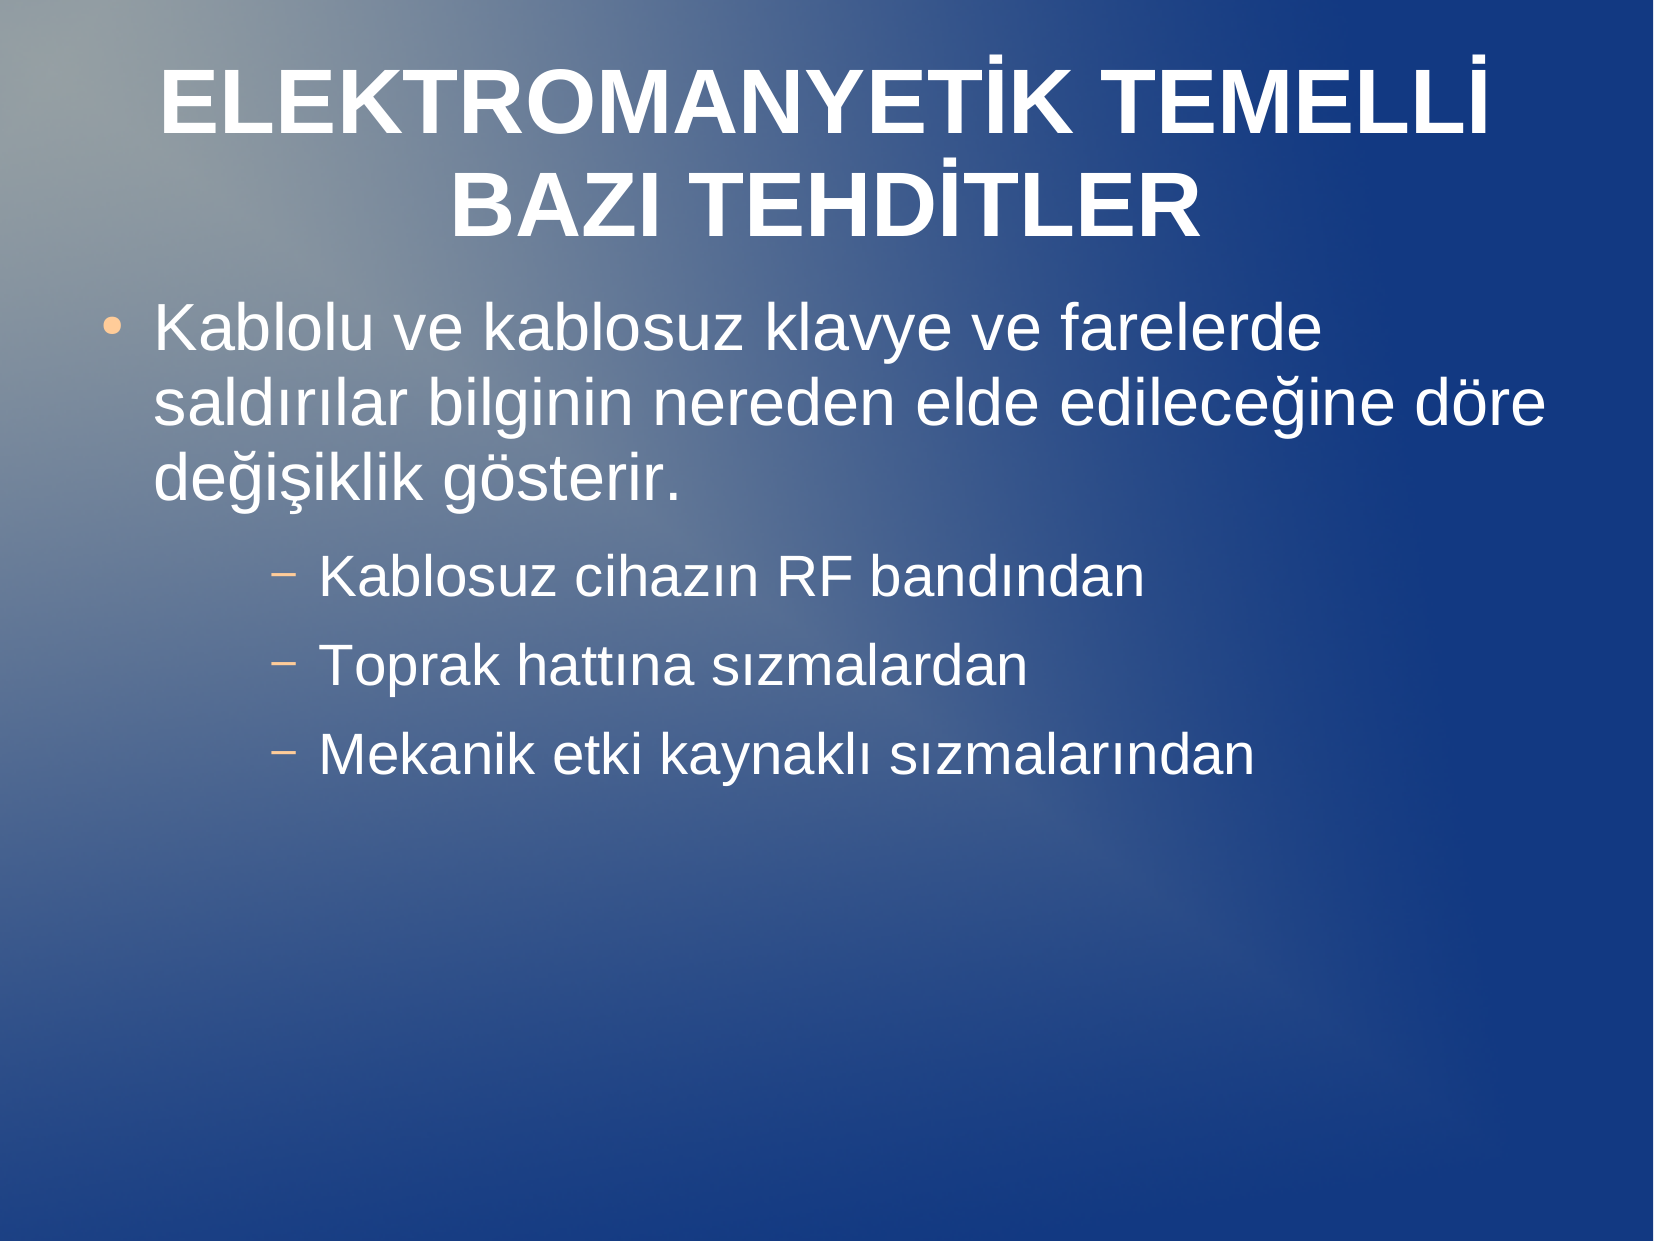

# ELEKTROMANYETİK TEMELLİ BAZI TEHDİTLER
Kablolu ve kablosuz klavye ve farelerde saldırılar bilginin nereden elde edileceğine döre değişiklik gösterir.
Kablosuz cihazın RF bandından
Toprak hattına sızmalardan
Mekanik etki kaynaklı sızmalarından